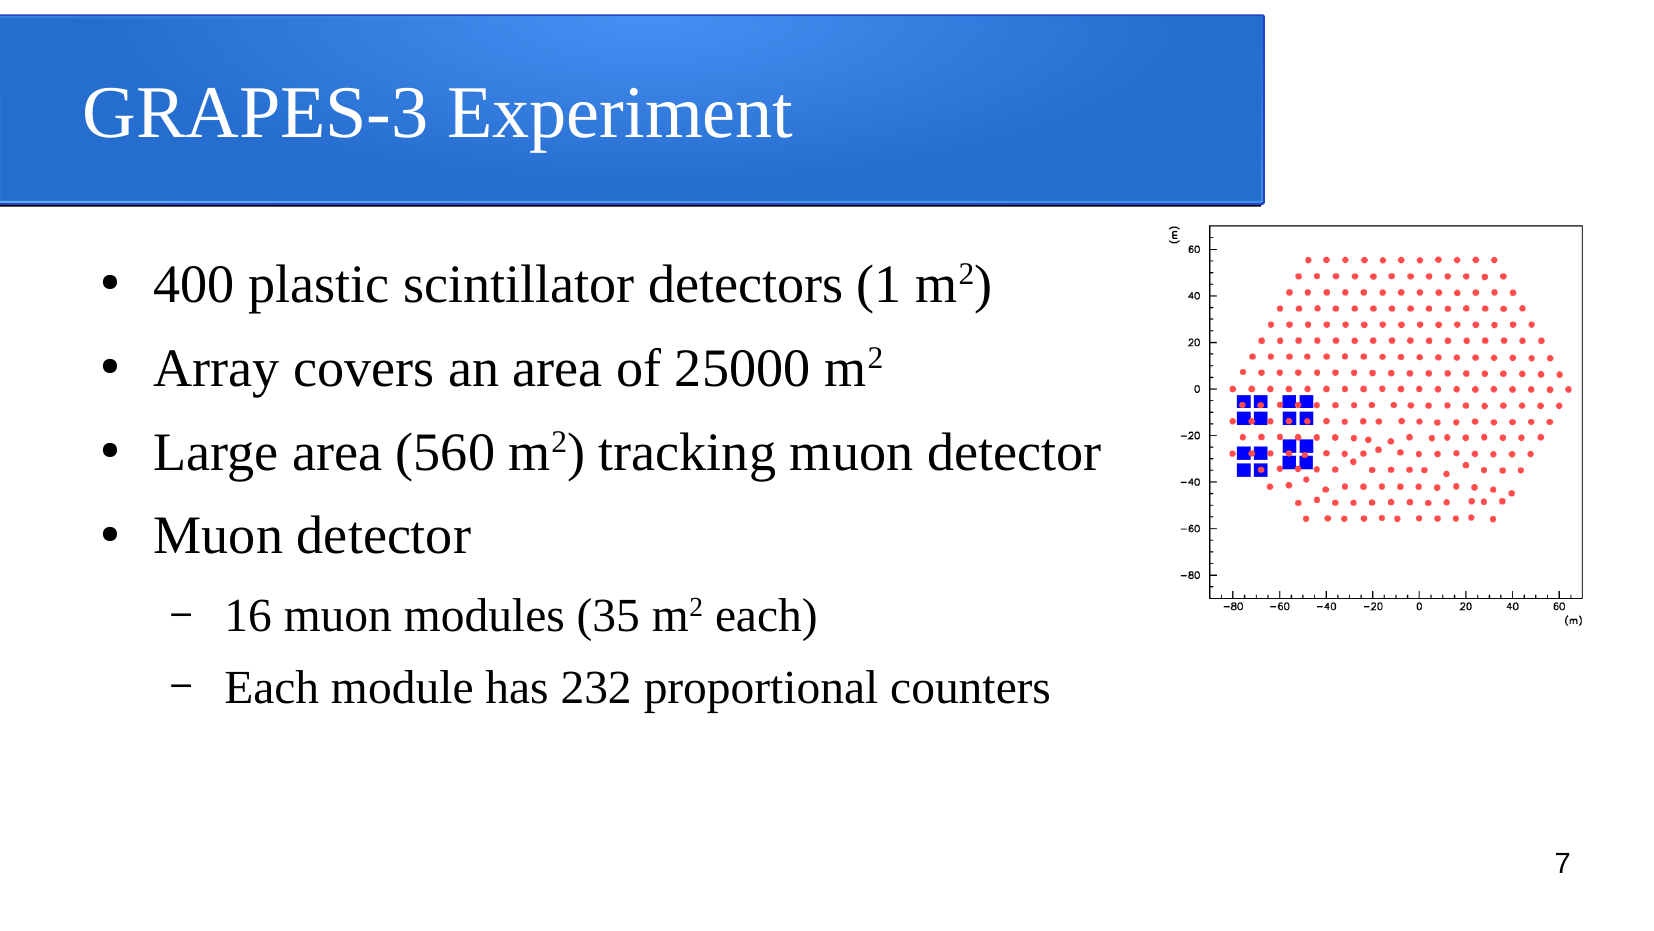

GRAPES-3 Experiment
# 400 plastic scintillator detectors (1 m2)
Array covers an area of 25000 m2
Large area (560 m2) tracking muon detector
Muon detector
16 muon modules (35 m2 each)
Each module has 232 proportional counters